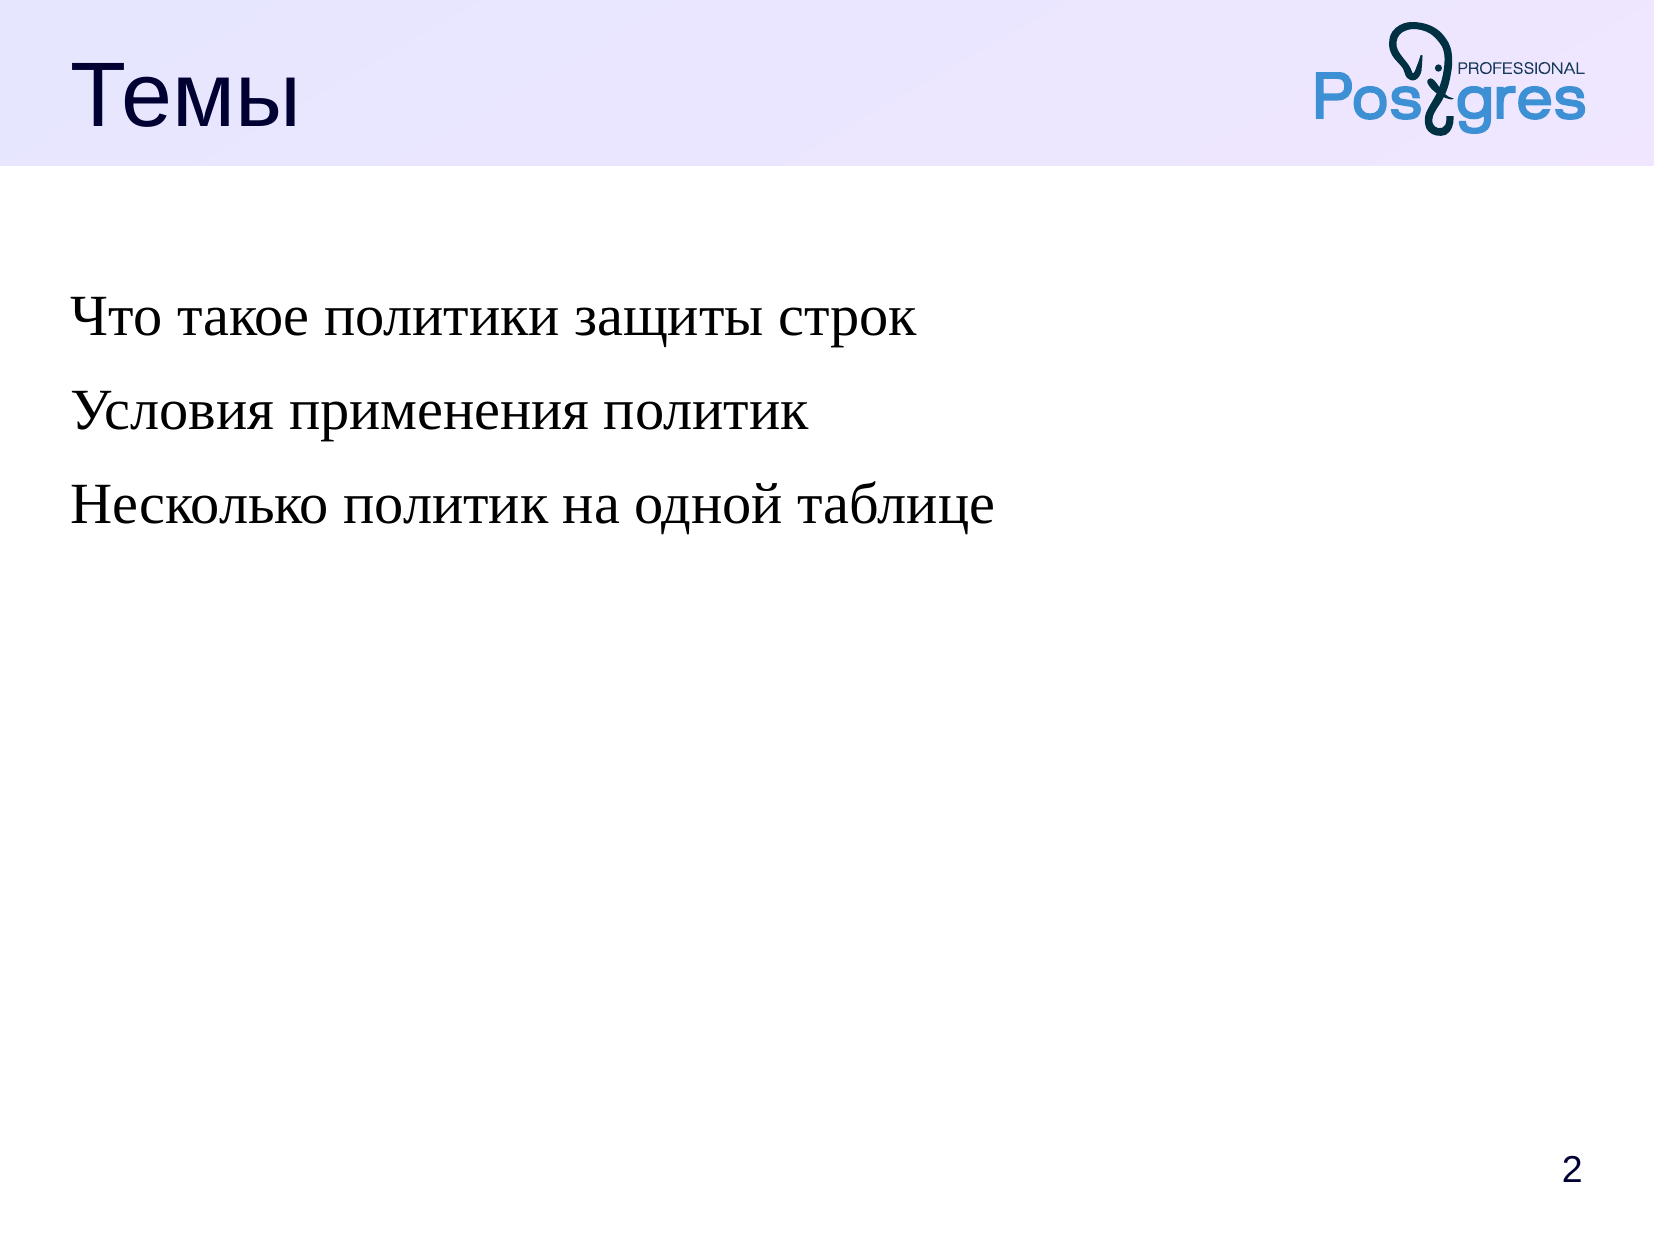

# Темы
Что такое политики защиты строк
Условия применения политик
Несколько политик на одной таблице